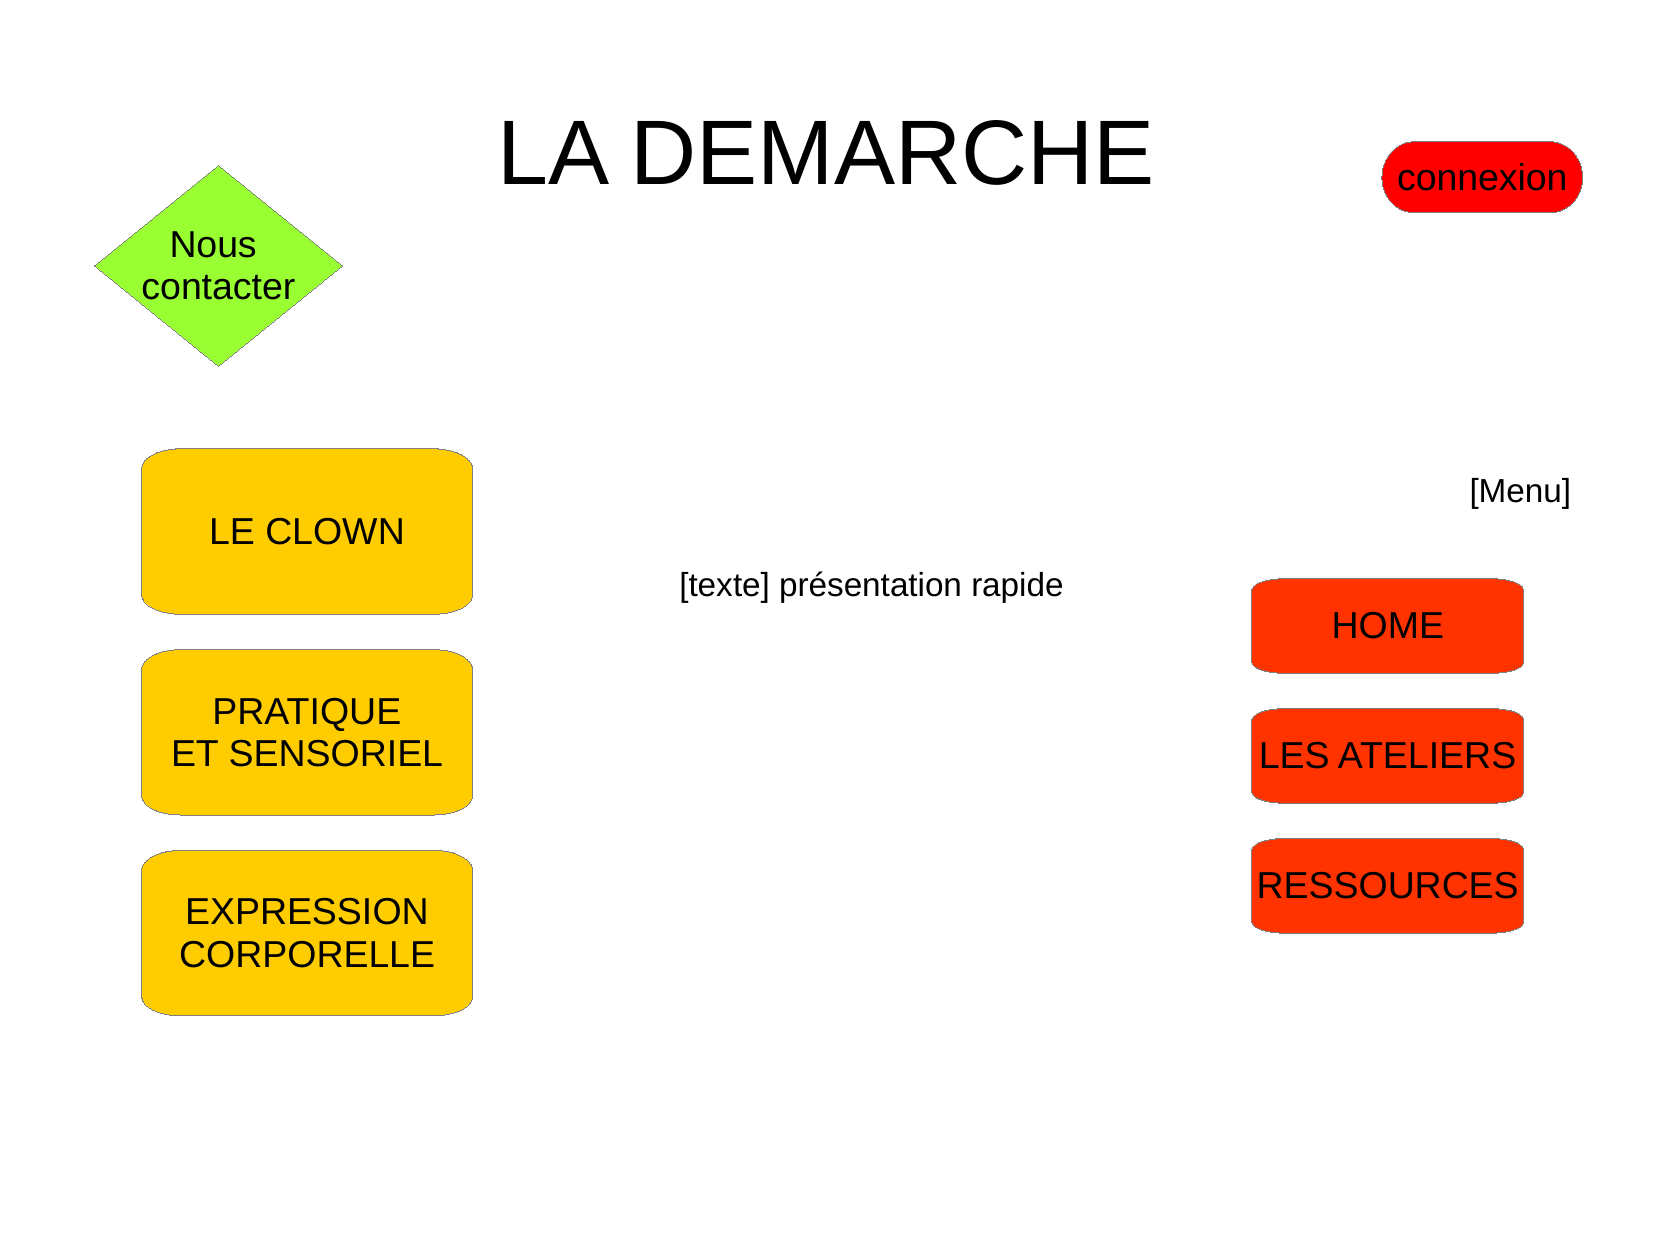

# LA DEMARCHE
connexion
Nous
contacter
LE CLOWN
[Menu]
[texte] présentation rapide
HOME
PRATIQUE
ET SENSORIEL
LES ATELIERS
RESSOURCES
EXPRESSION
CORPORELLE